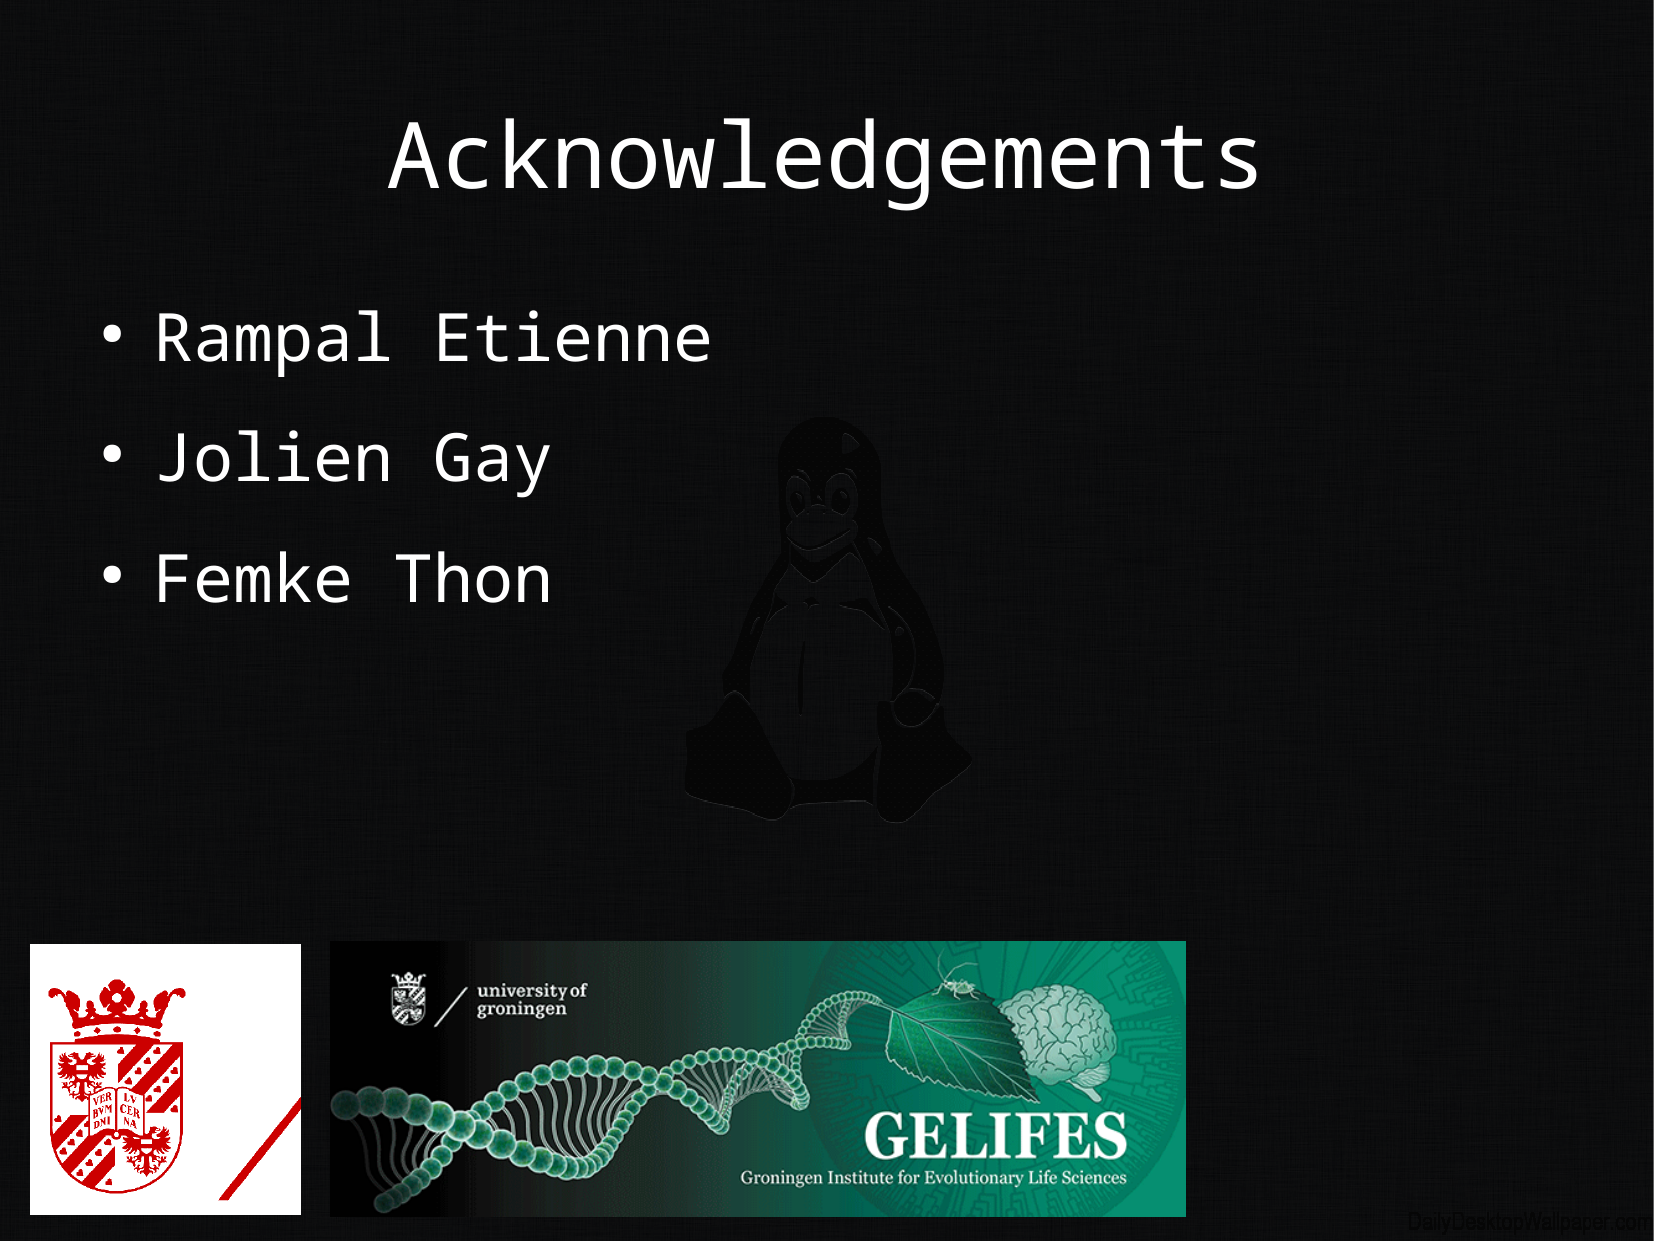

# Acknowledgements
Rampal Etienne
Jolien Gay
Femke Thon